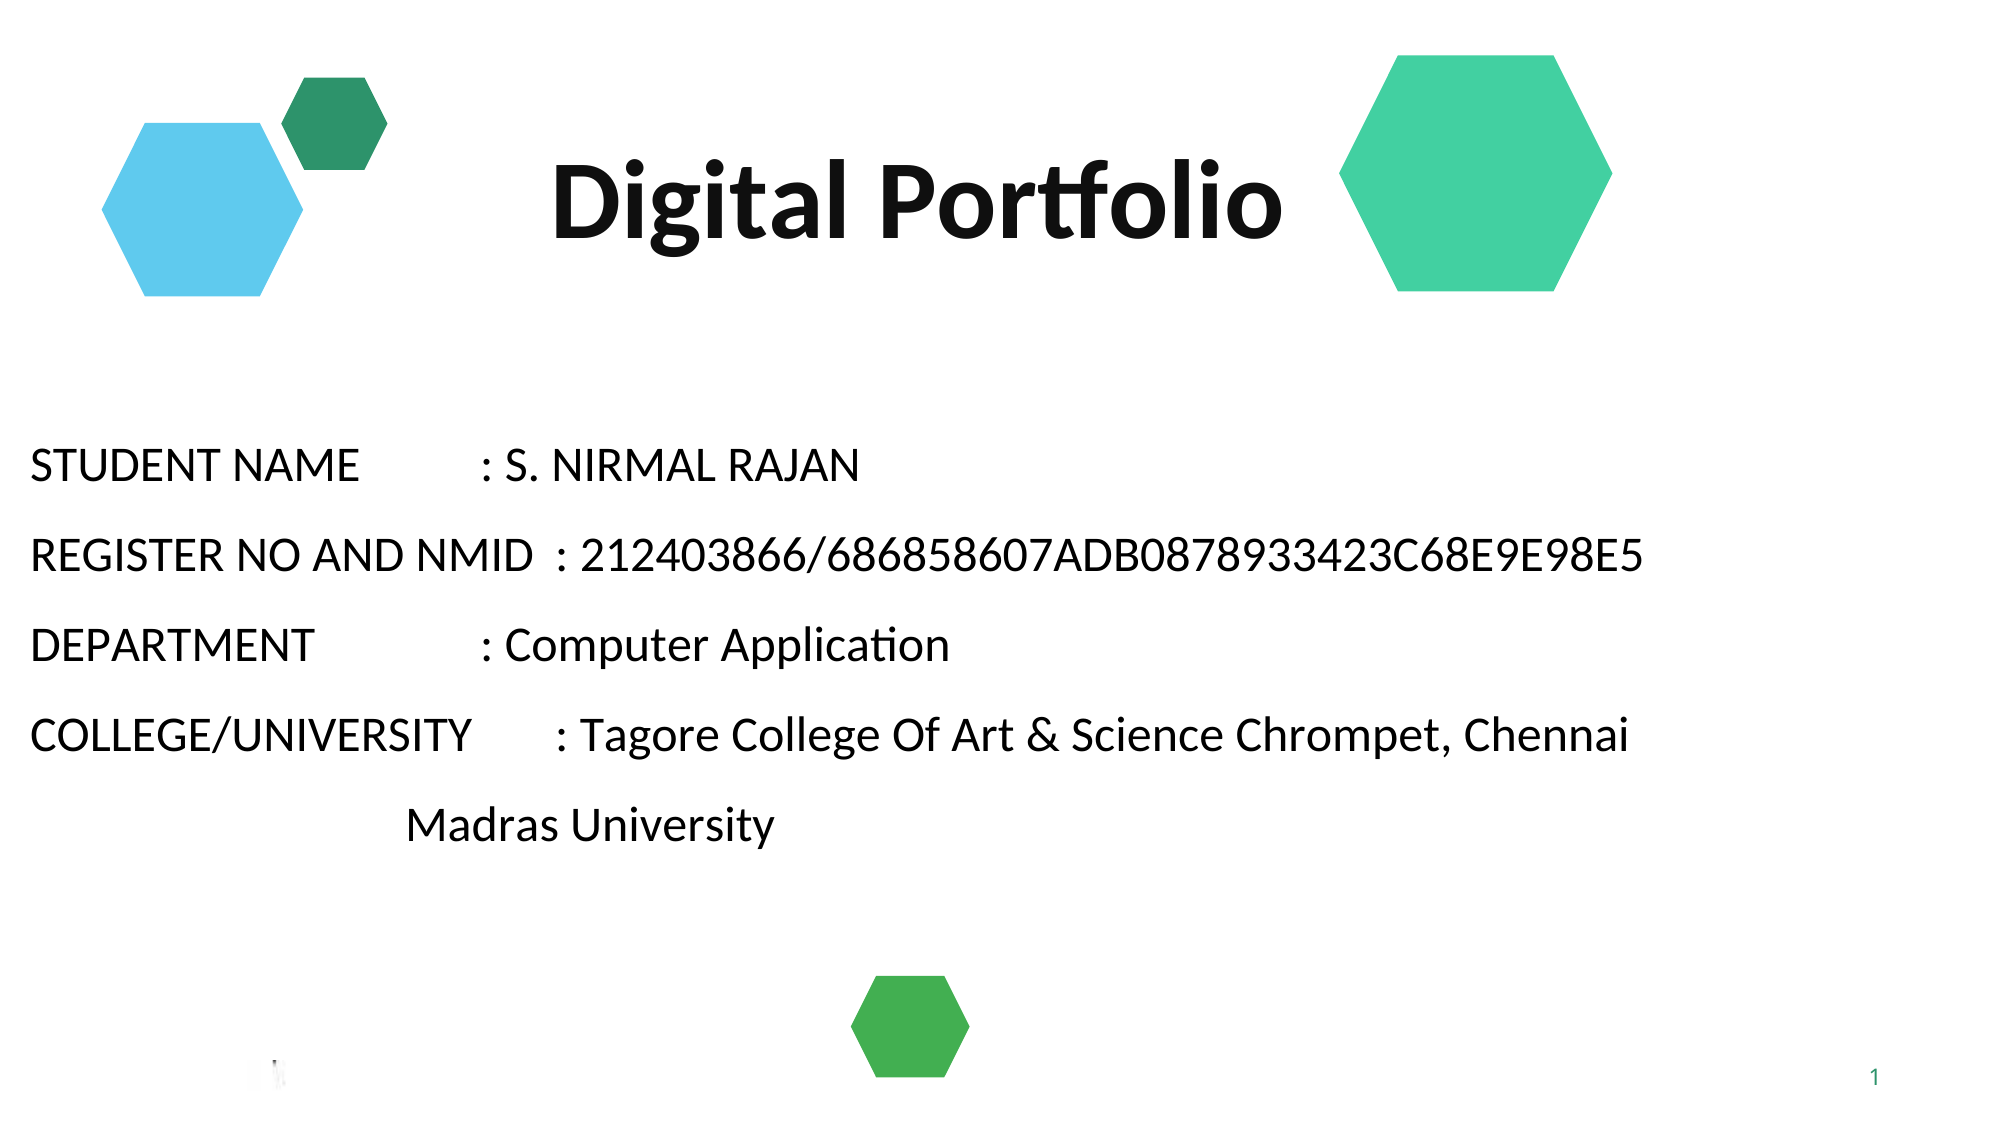

# Digital Portfolio
STUDENT NAME		: S. NIRMAL RAJAN
REGISTER NO AND NMID	: 212403866/686858607ADB0878933423C68E9E98E5
DEPARTMENT 			: Computer Application
COLLEGE/UNIVERSITY		: Tagore College Of Art & Science Chrompet, Chennai 							Madras University